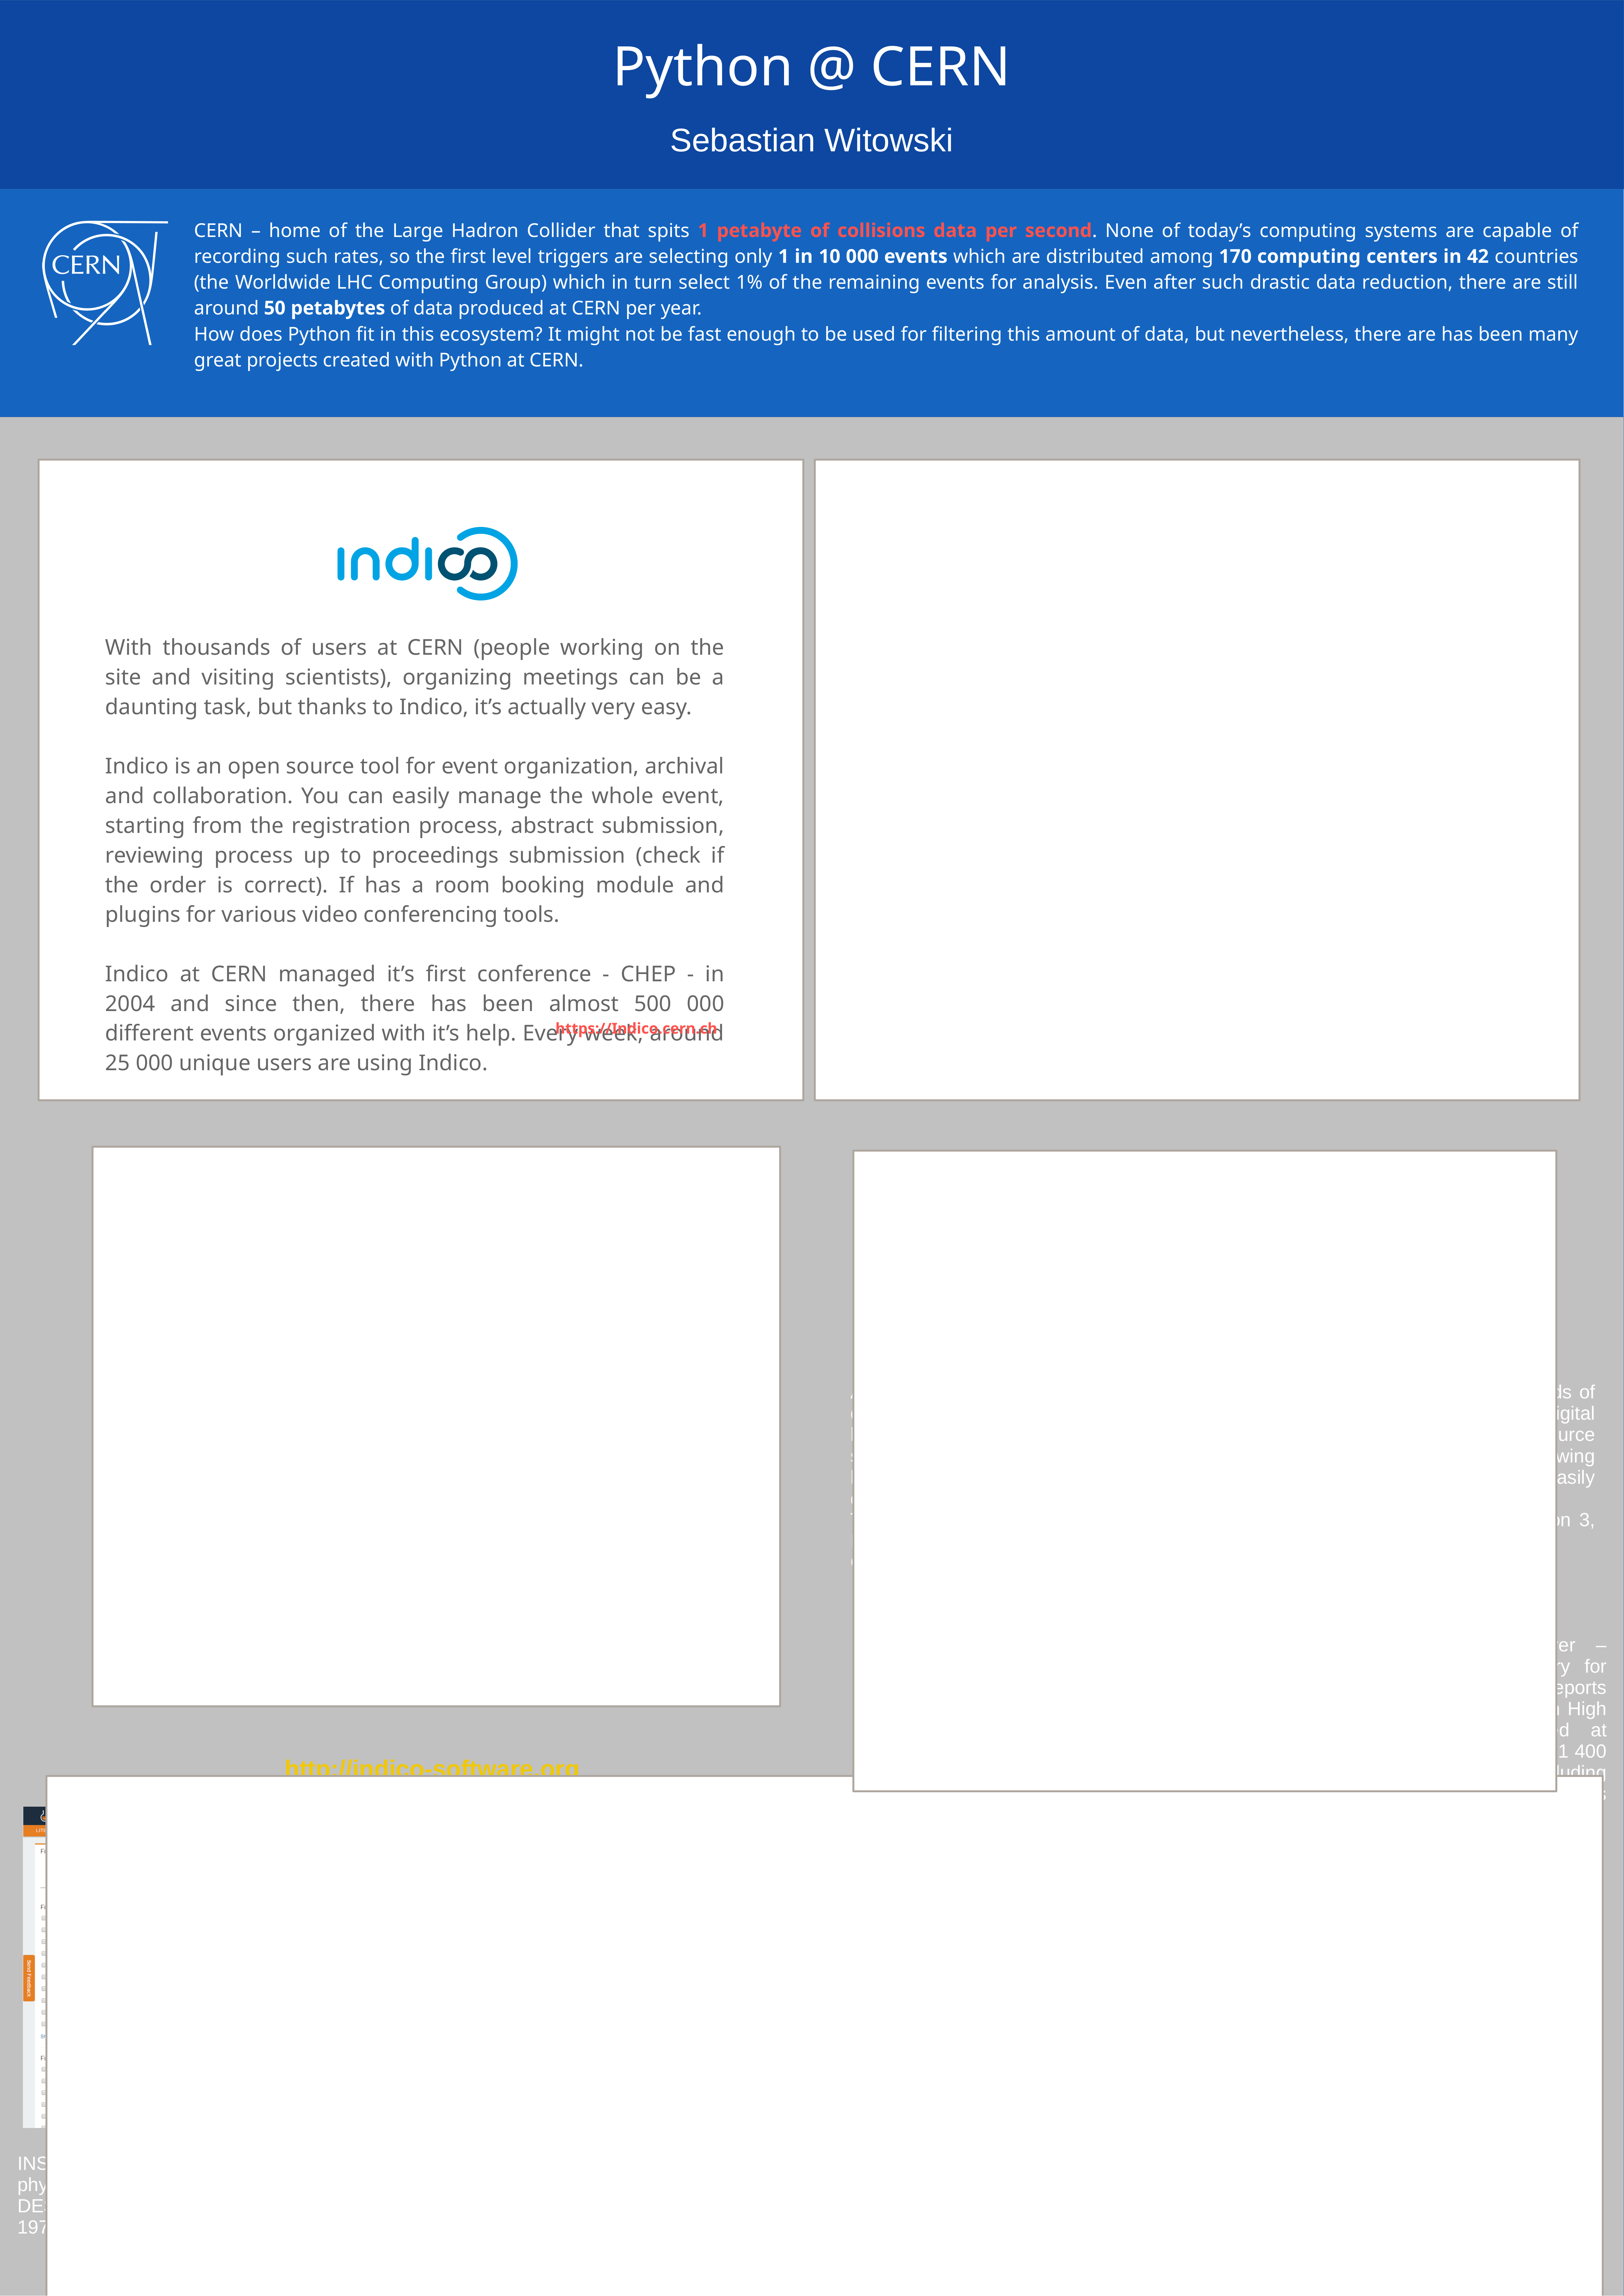

Python @ CERN
Sebastian Witowski
CERN – home of the Large Hadron Collider that spits 1 petabyte of collisions data per second. None of today’s computing systems are capable of recording such rates, so the first level triggers are selecting only 1 in 10 000 events which are distributed among 170 computing centers in 42 countries (the Worldwide LHC Computing Group) which in turn select 1% of the remaining events for analysis. Even after such drastic data reduction, there are still around 50 petabytes of data produced at CERN per year.
How does Python fit in this ecosystem? It might not be fast enough to be used for filtering this amount of data, but nevertheless, there are has been many great projects created with Python at CERN.
With thousands of users at CERN (people working on the site and visiting scientists), organizing meetings can be a daunting task, but thanks to Indico, it’s actually very easy.
Indico is an open source tool for event organization, archival and collaboration. You can easily manage the whole event, starting from the registration process, abstract submission, reviewing process up to proceedings submission (check if the order is correct). If has a room booking module and plugins for various video conferencing tools.
Indico at CERN managed it’s first conference - CHEP - in 2004 and since then, there has been almost 500 000 different events organized with it’s help. Every week, around 25 000 unique users are using Indico.
PyROOT
Thousands of scientists every day analyze data produced by the LHC. They need a tool that is fast for working with gigabytes of data but also easy to use by someone with little programming experience. And this is exactly what the PyROOT is – a Python module that allows users to interact with the ROOT (data analysis framework written in C++).
PyROOT in more than a wrapper around ROOT. Python bindings are based on C++ reflexion information – thanks to that, Python classes are created dynamically when needed and C++ functions and globals are available automatically in Python.
https://Indico.cern.ch
SWAN or Service for Web based Analysis is a platform to perform interactive data analysis in the cloud. Currently tested at CERN, SWAN creates Virtual Machines that connect CERNBox (cloud storage built on top of Owncloud that uses EOS as a backend) with Jupyter notebook interface.
Users can then access the data and software available on EOS, store and share their own results or even have shell access to the VM from the browser. An easy way to analyse data without the need to install any software.
Invenio
All the discoveries at CERN, the big ones and the small ones, results in thousands of documents that have to go through the publication workflow. For that purpose, a digital library framework Invenio was created back in 2002. With this free an open source software you can create your own integrated library system (with module for borrowing books and tools for data curation), a multimedia archive or institutional repository (easily define ingestion and approval workflows to store publications of your institute).
The first version of started as a monolithic application, but with the recent version 3, Invenio shifted to a more modular approach.
Currently Invenio is used to power websites like:
CERN Document Server – CERN’s official repository for publications, articles, reports and multimedia content in High Energy Physics created at CERN. It easily manages 1 400 000 different records, including 200 000 photos, 100 000 books or 10 000 videos.
http://indico-software.org
CERN Open Data Portal stores data from different experiments at CERN. You can visualize events directly in the browser and for more advanced analysis, you can create a Virtual Machine, import the data set and start your own analysis. And who knows, maybe you will discover something that thousands of scientists missed?
INSPIRE – the biggest database for high energy physics literature run by a collaboration of CERN, DESY, Fermilab, IHEP, and SLAC (running since the 1970, in 2012 moved to Invenio).